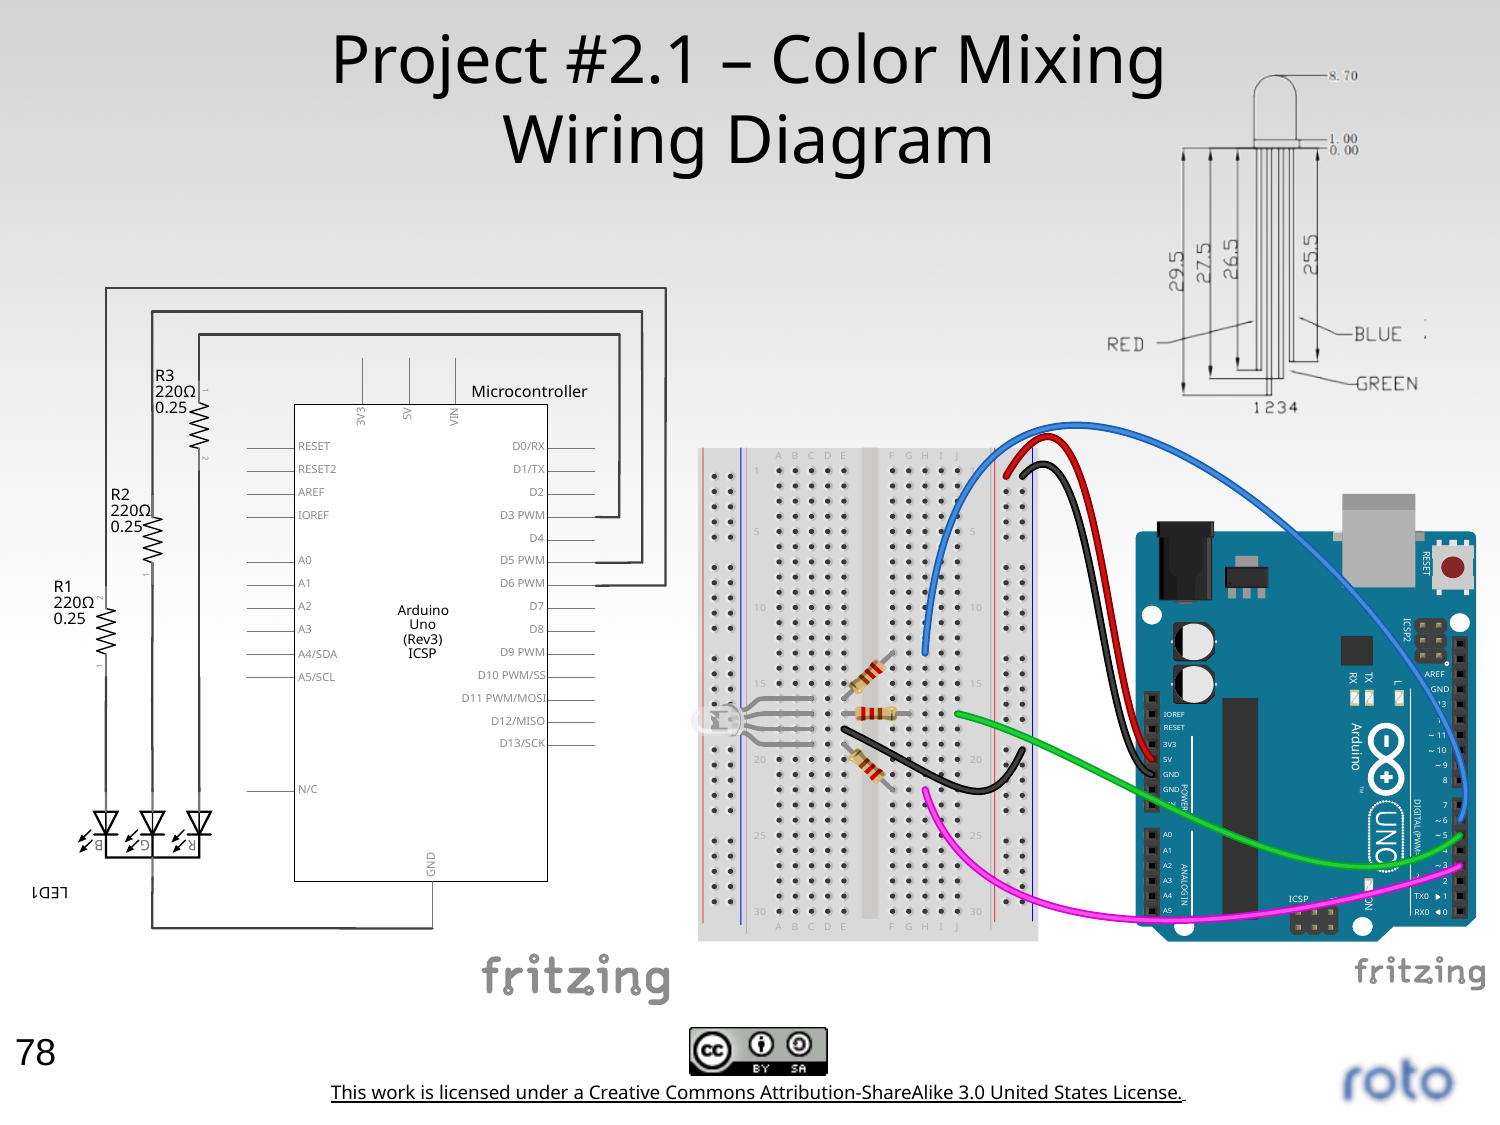

# Project #2.1 – Color Mixing Wiring Diagram